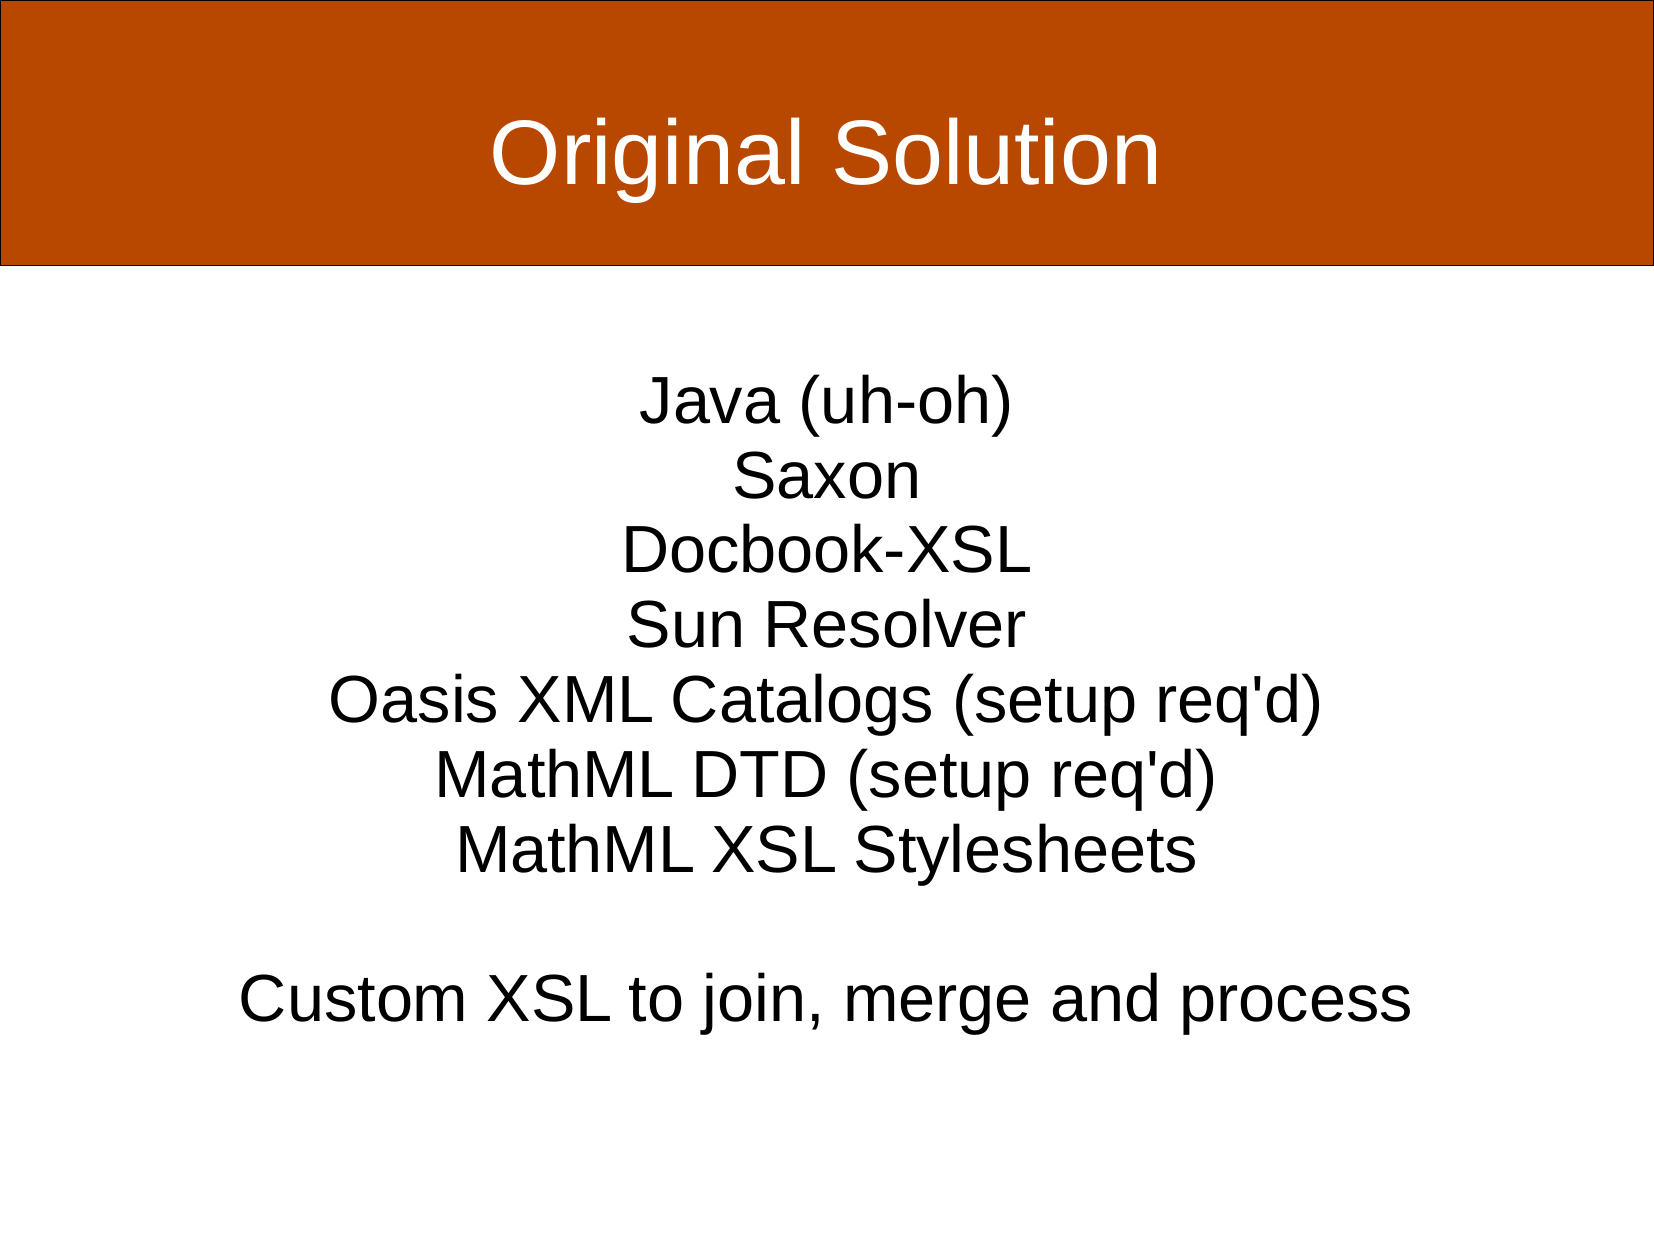

# Original Solution
Java (uh-oh)
Saxon
Docbook-XSL
Sun Resolver
Oasis XML Catalogs (setup req'd)
MathML DTD (setup req'd)
MathML XSL Stylesheets
Custom XSL to join, merge and process